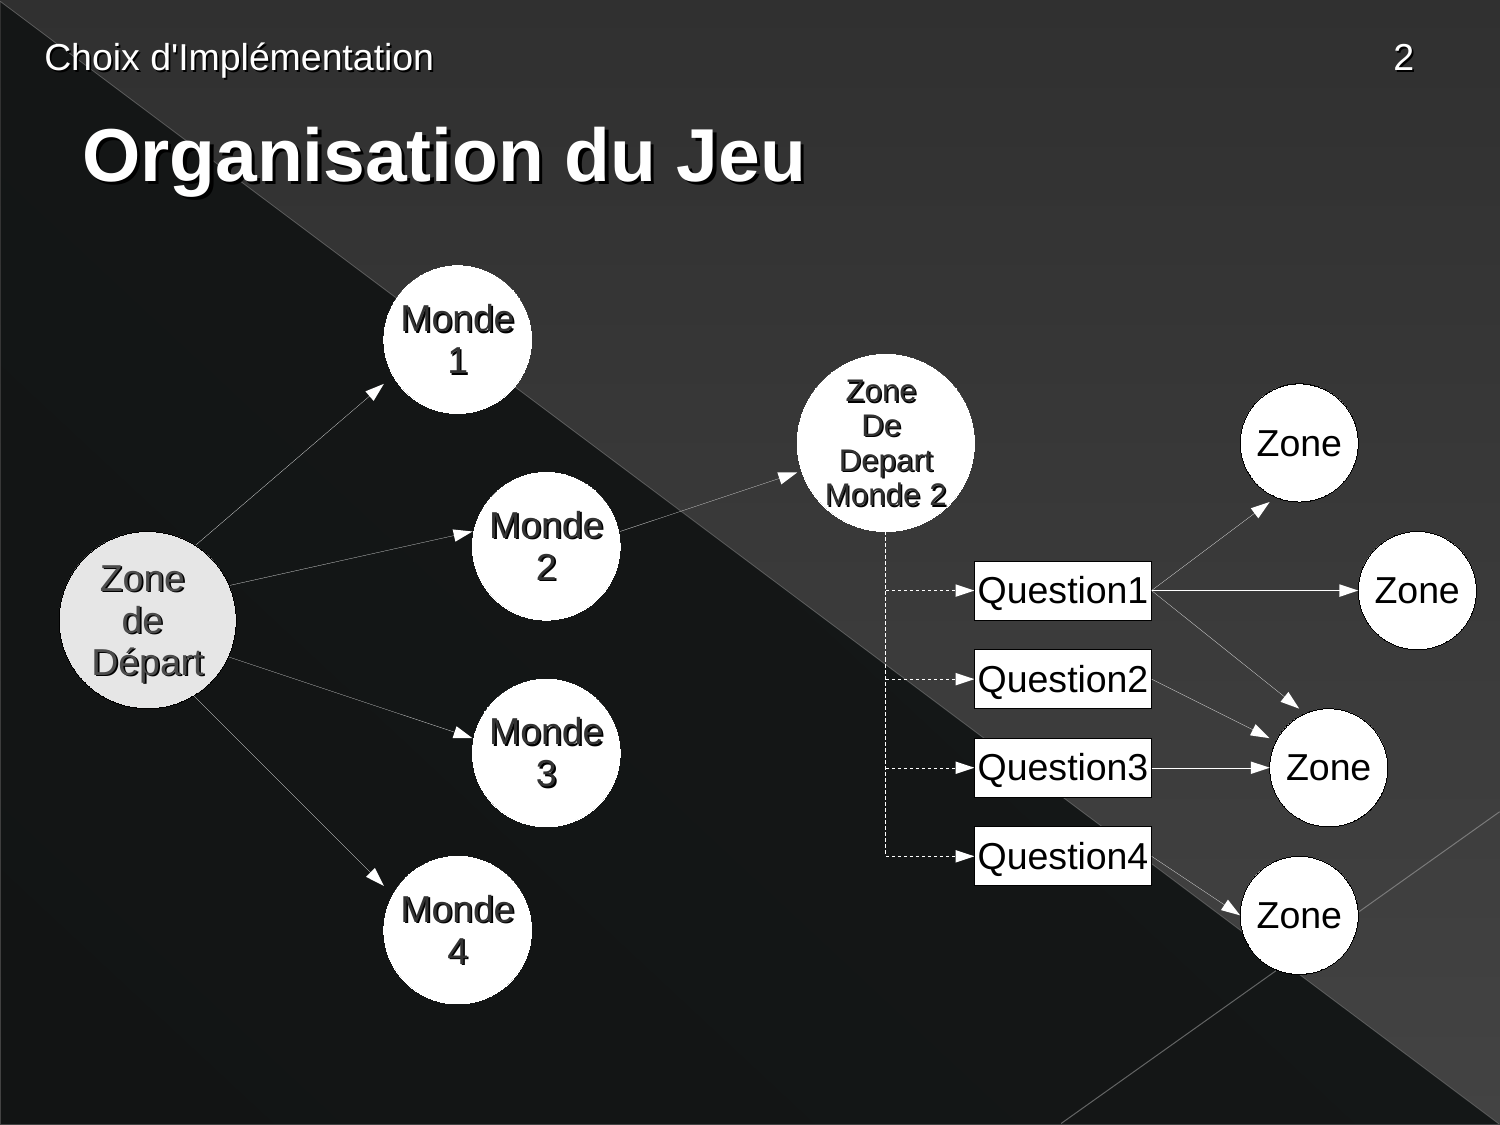

Choix d'Implémentation												 2
# Organisation du Jeu
Monde
1
Zone
De
Depart
Monde 2
Zone
Monde
2
Zone
de
Départ
Zone
Question1
Question2
Monde
3
Zone
Question3
Question4
Monde
4
Zone